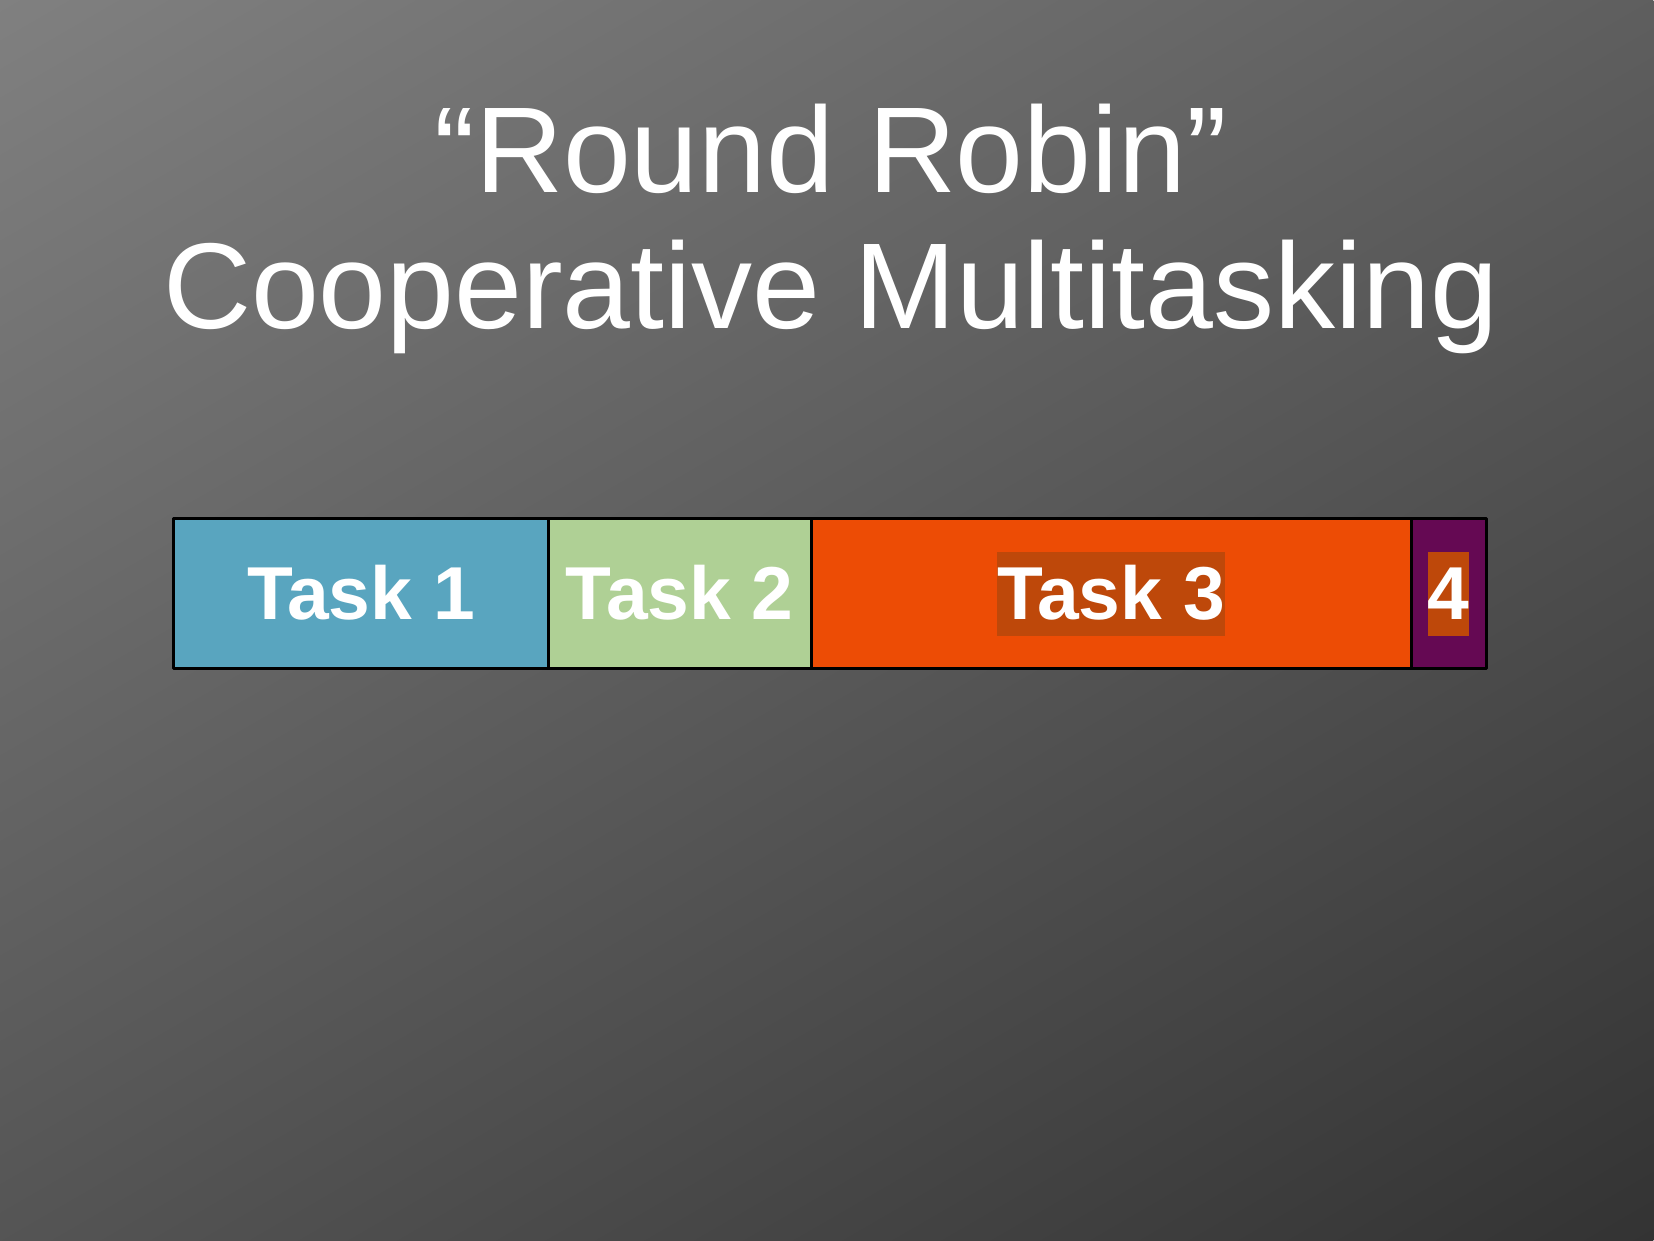

# “Round Robin” Cooperative Multitasking
Task 1
Task 2
Task 3
4